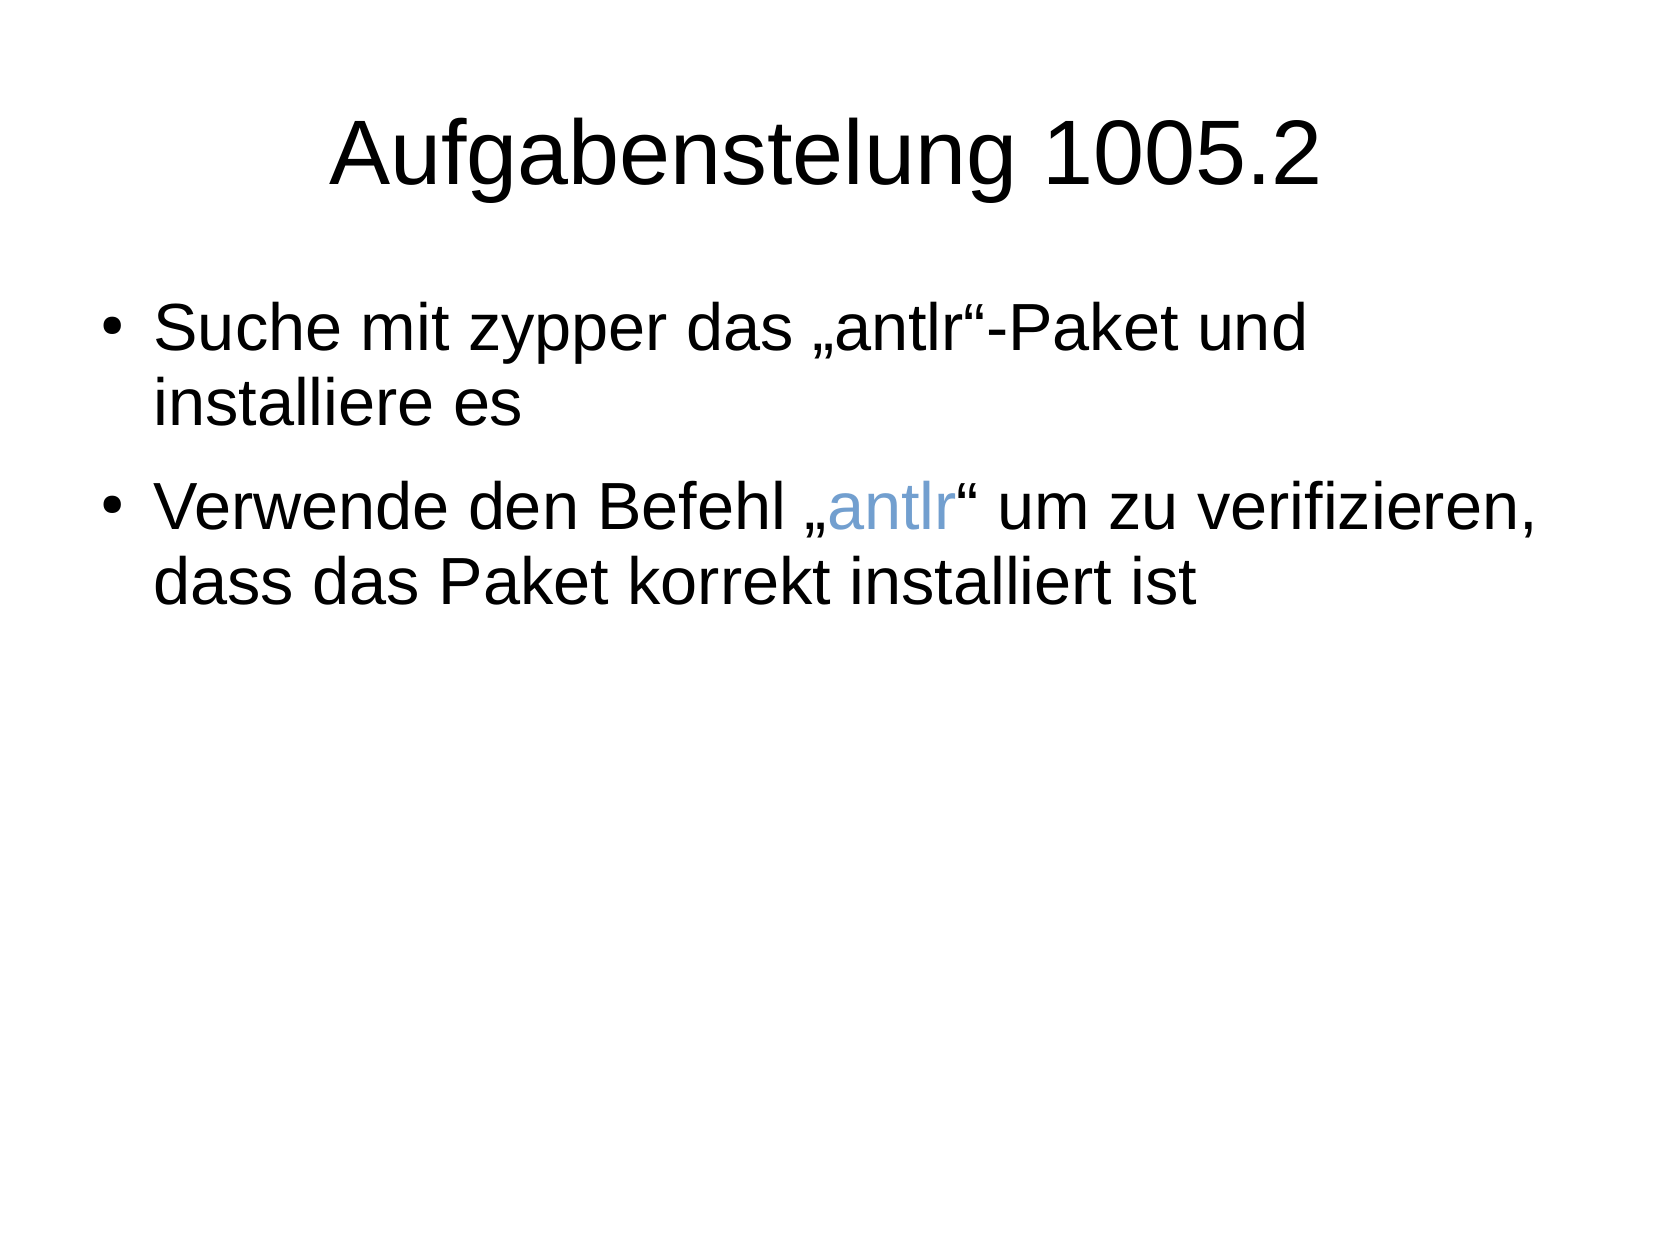

# Aufgabenstelung 1005.2
Suche mit zypper das „antlr“-Paket und installiere es
Verwende den Befehl „antlr“ um zu verifizieren, dass das Paket korrekt installiert ist